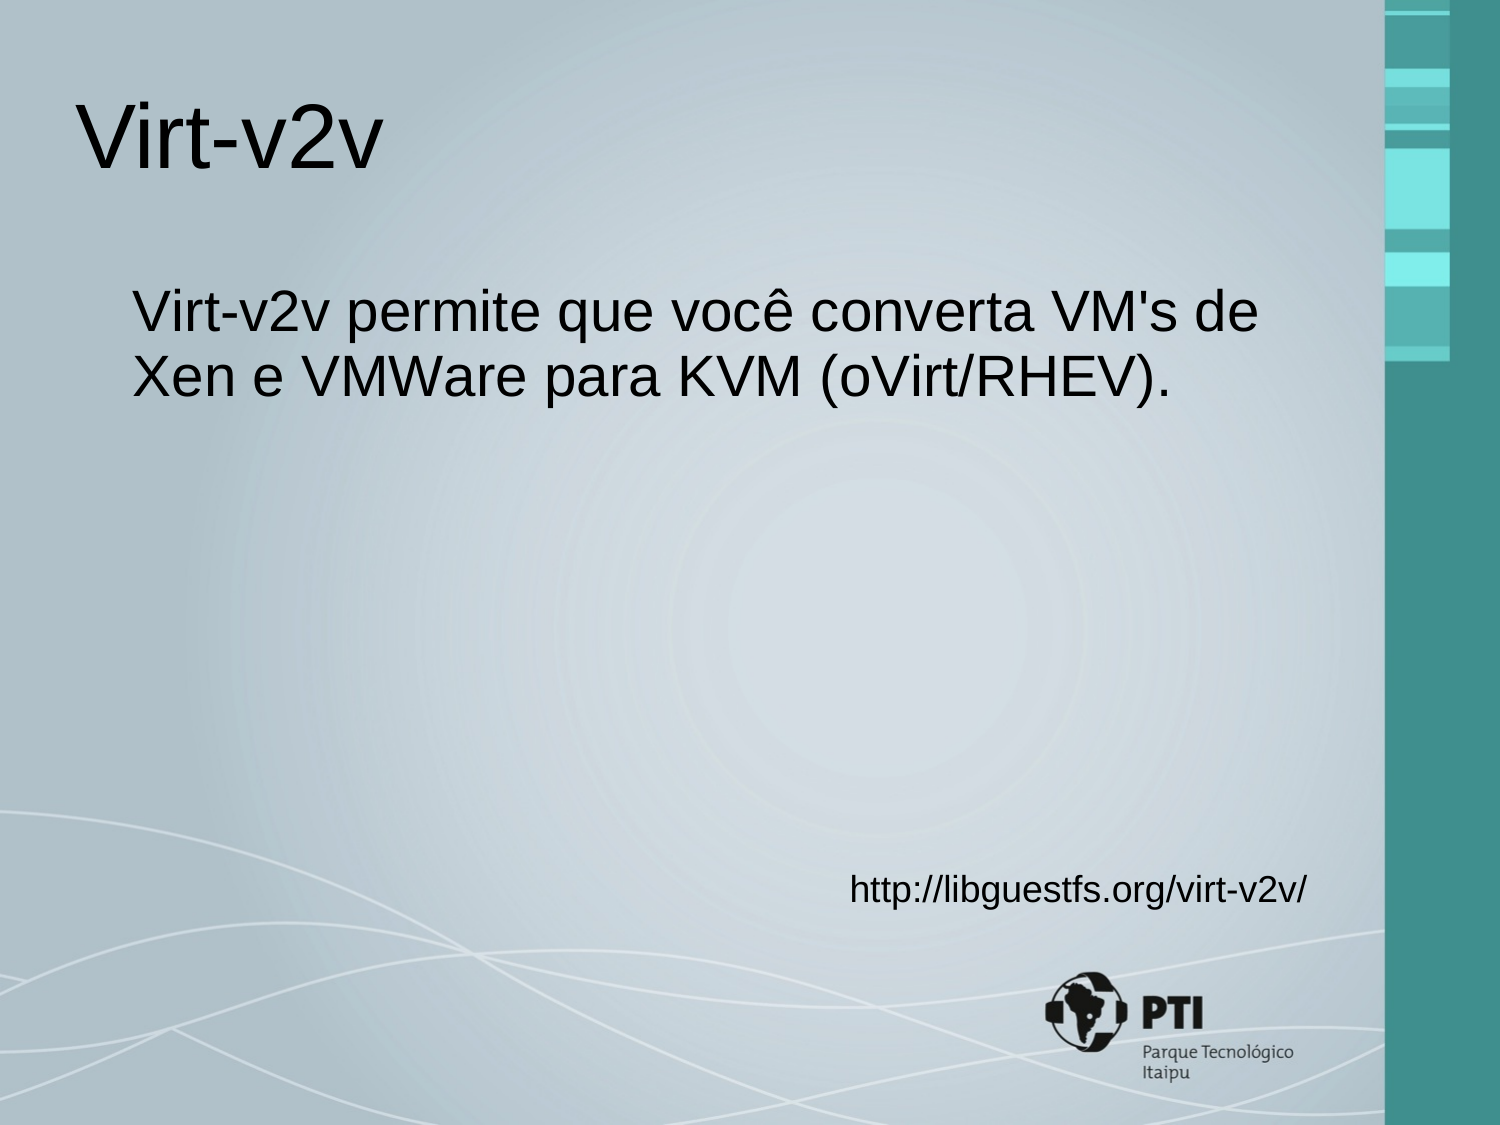

# Virt-v2v
Virt-v2v permite que você converta VM's de Xen e VMWare para KVM (oVirt/RHEV).
http://libguestfs.org/virt-v2v/